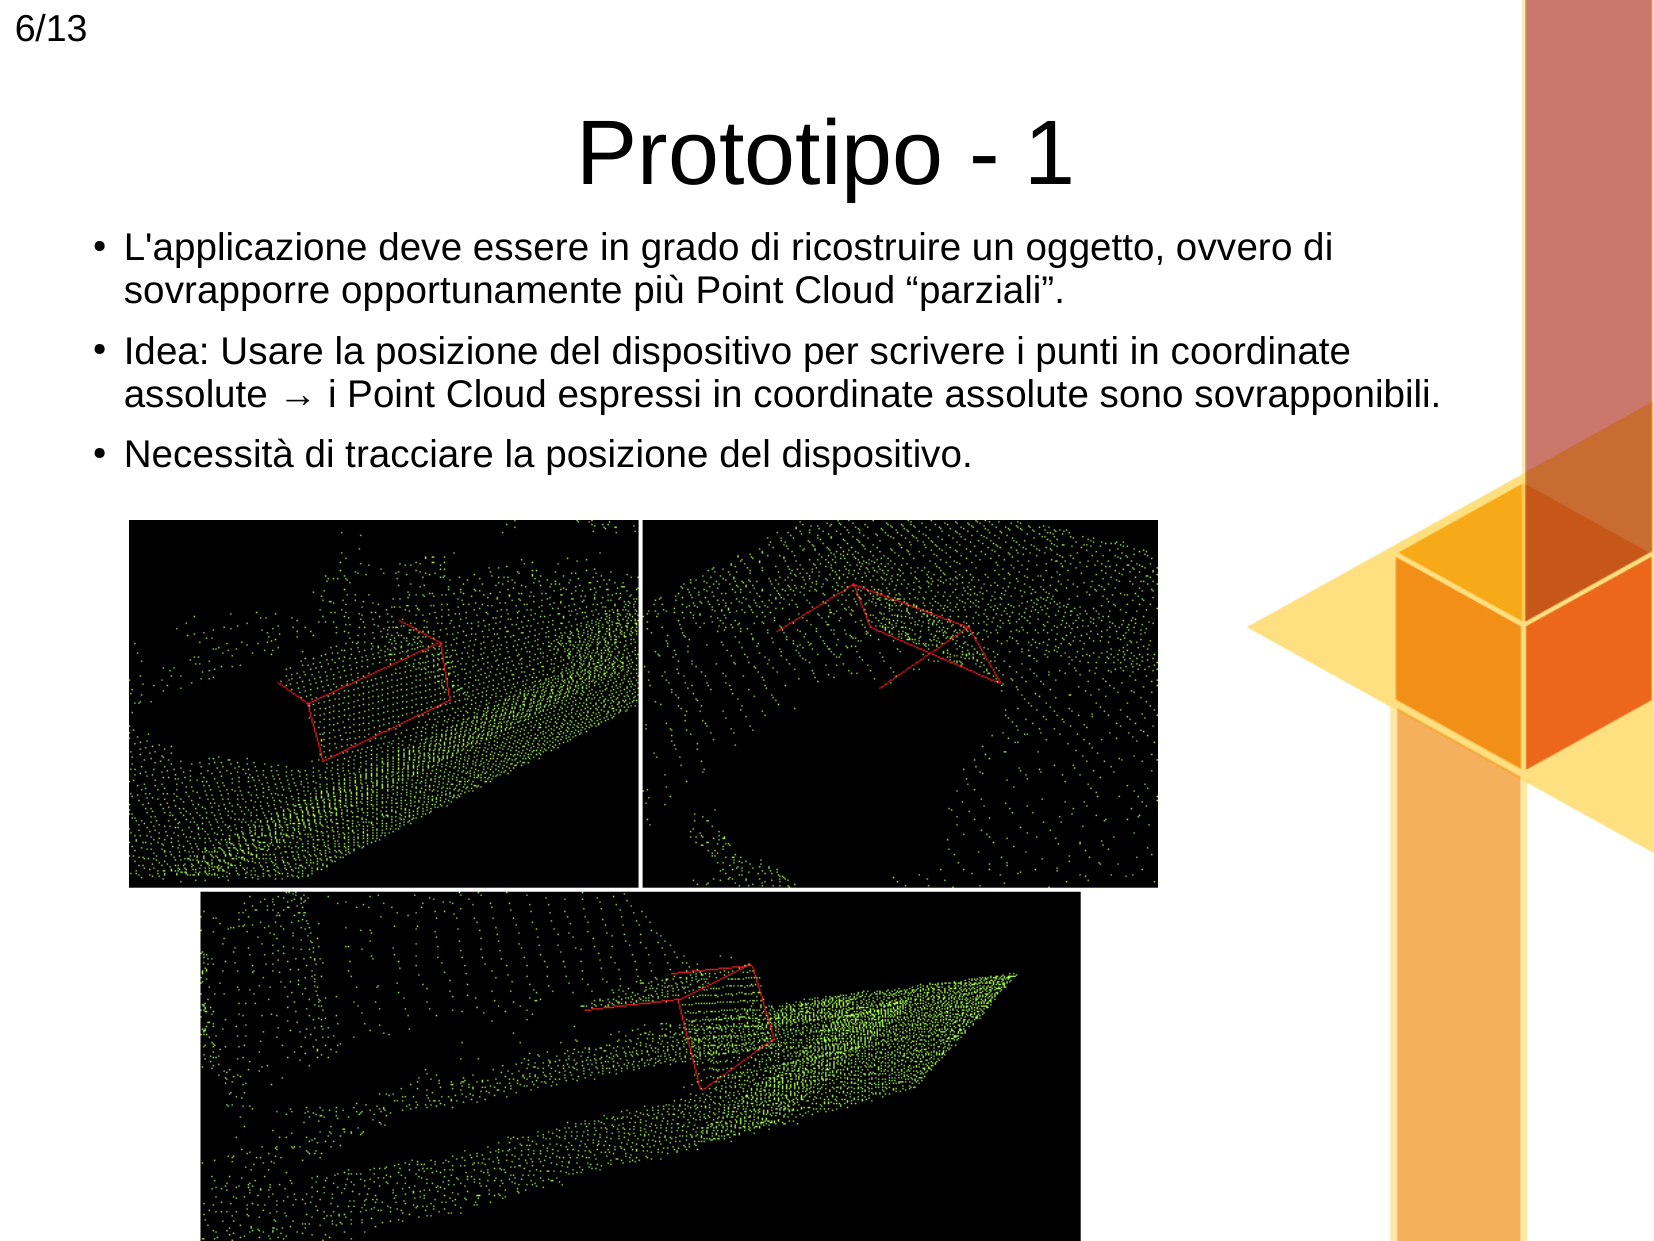

6/13
# Prototipo - 1
L'applicazione deve essere in grado di ricostruire un oggetto, ovvero di sovrapporre opportunamente più Point Cloud “parziali”.
Idea: Usare la posizione del dispositivo per scrivere i punti in coordinate assolute → i Point Cloud espressi in coordinate assolute sono sovrapponibili.
Necessità di tracciare la posizione del dispositivo.